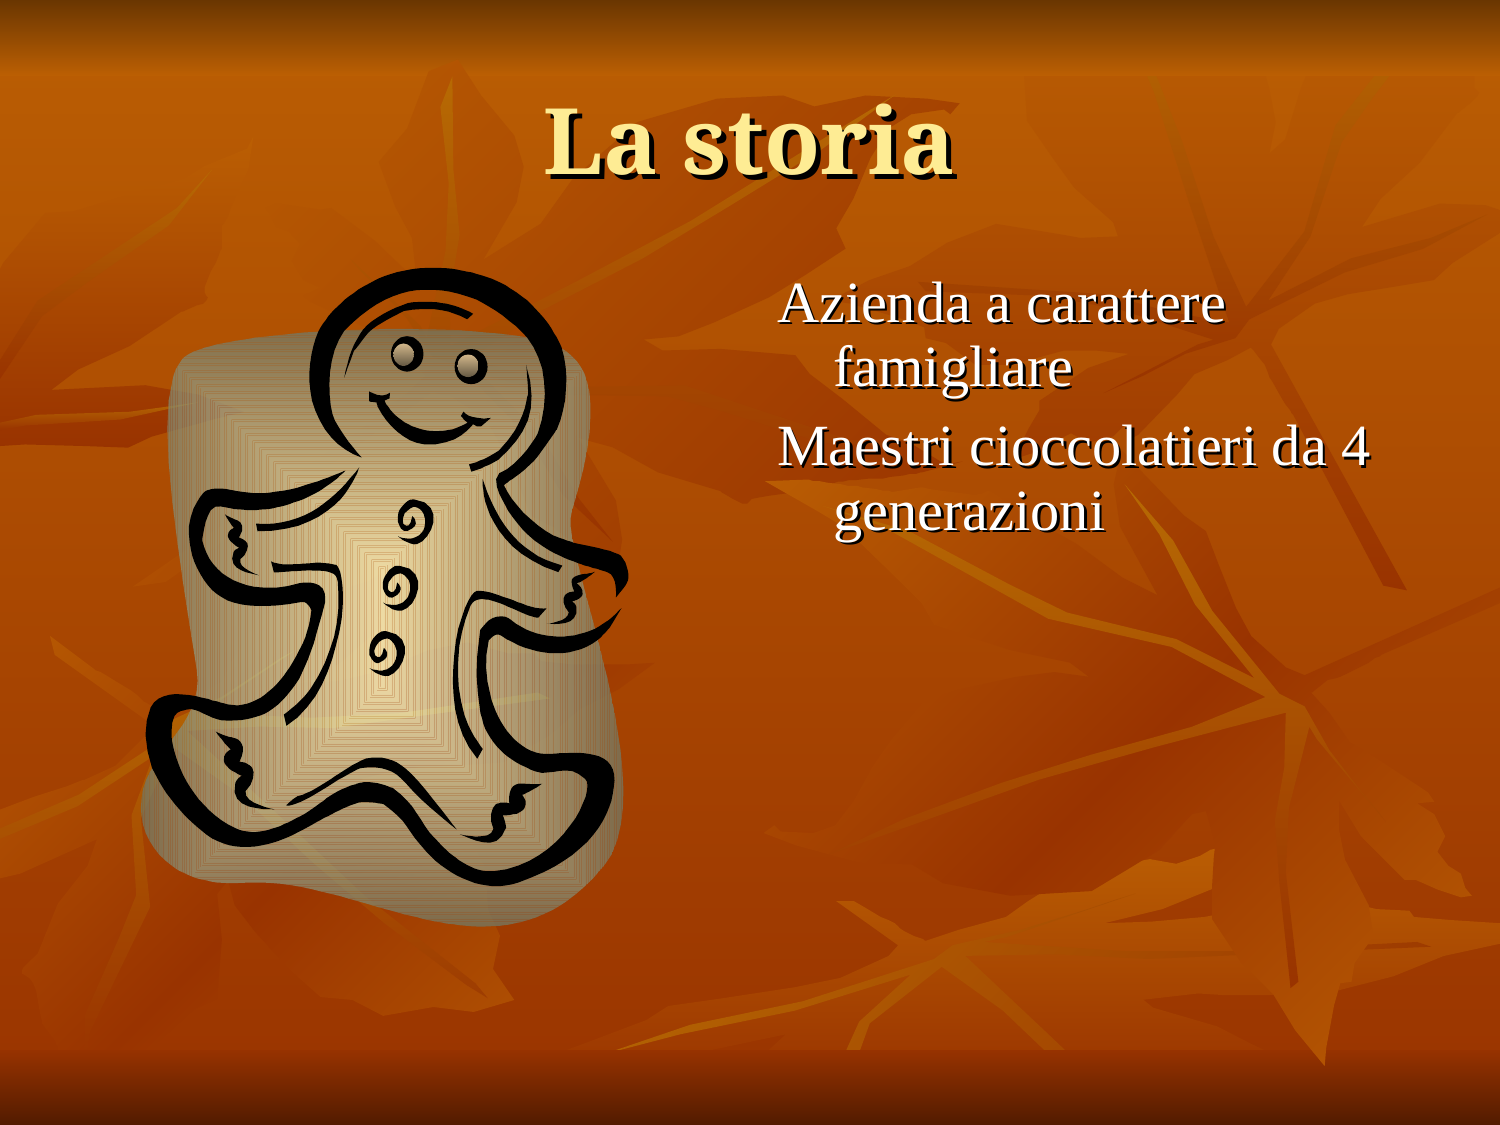

# La storia
Azienda a carattere famigliare
Maestri cioccolatieri da 4 generazioni